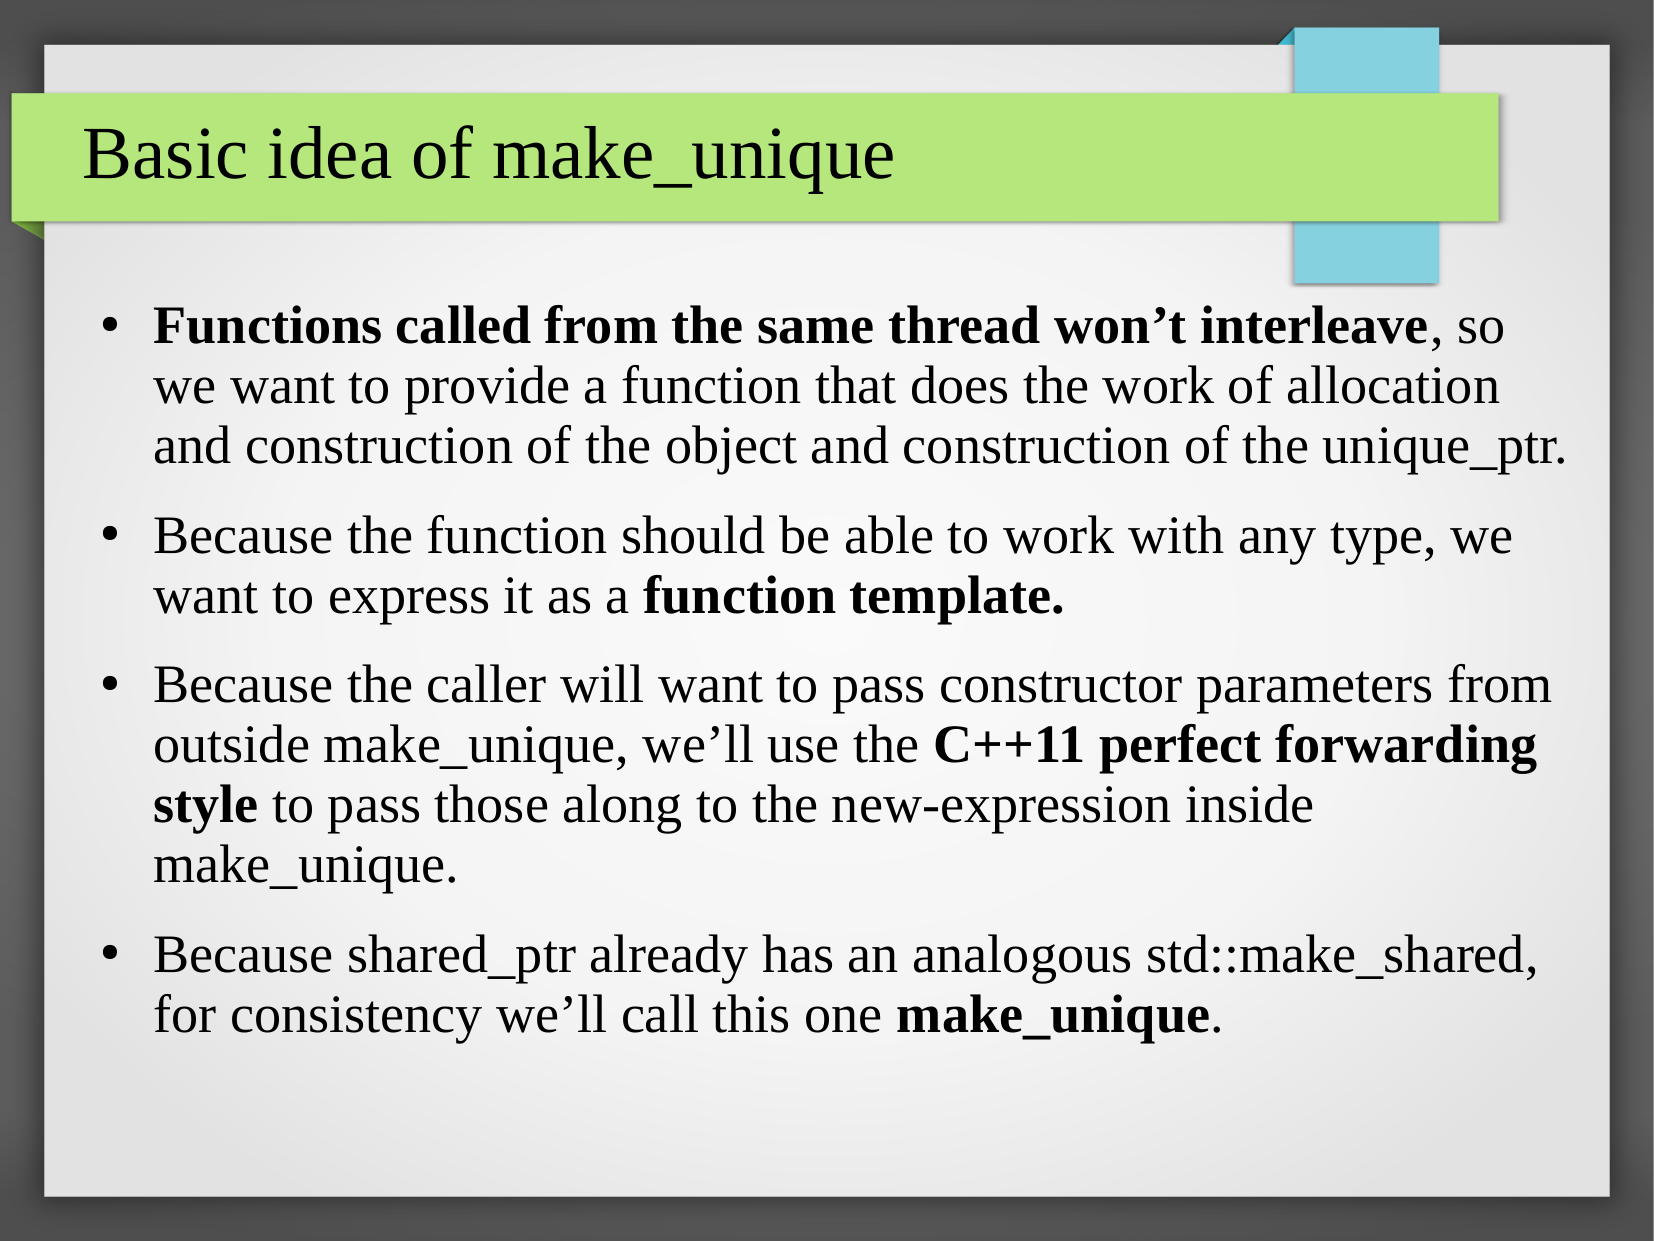

# Basic idea of make_unique
Functions called from the same thread won’t interleave, so we want to provide a function that does the work of allocation and construction of the object and construction of the unique_ptr.
Because the function should be able to work with any type, we want to express it as a function template.
Because the caller will want to pass constructor parameters from outside make_unique, we’ll use the C++11 perfect forwarding style to pass those along to the new-expression inside make_unique.
Because shared_ptr already has an analogous std::make_shared, for consistency we’ll call this one make_unique.